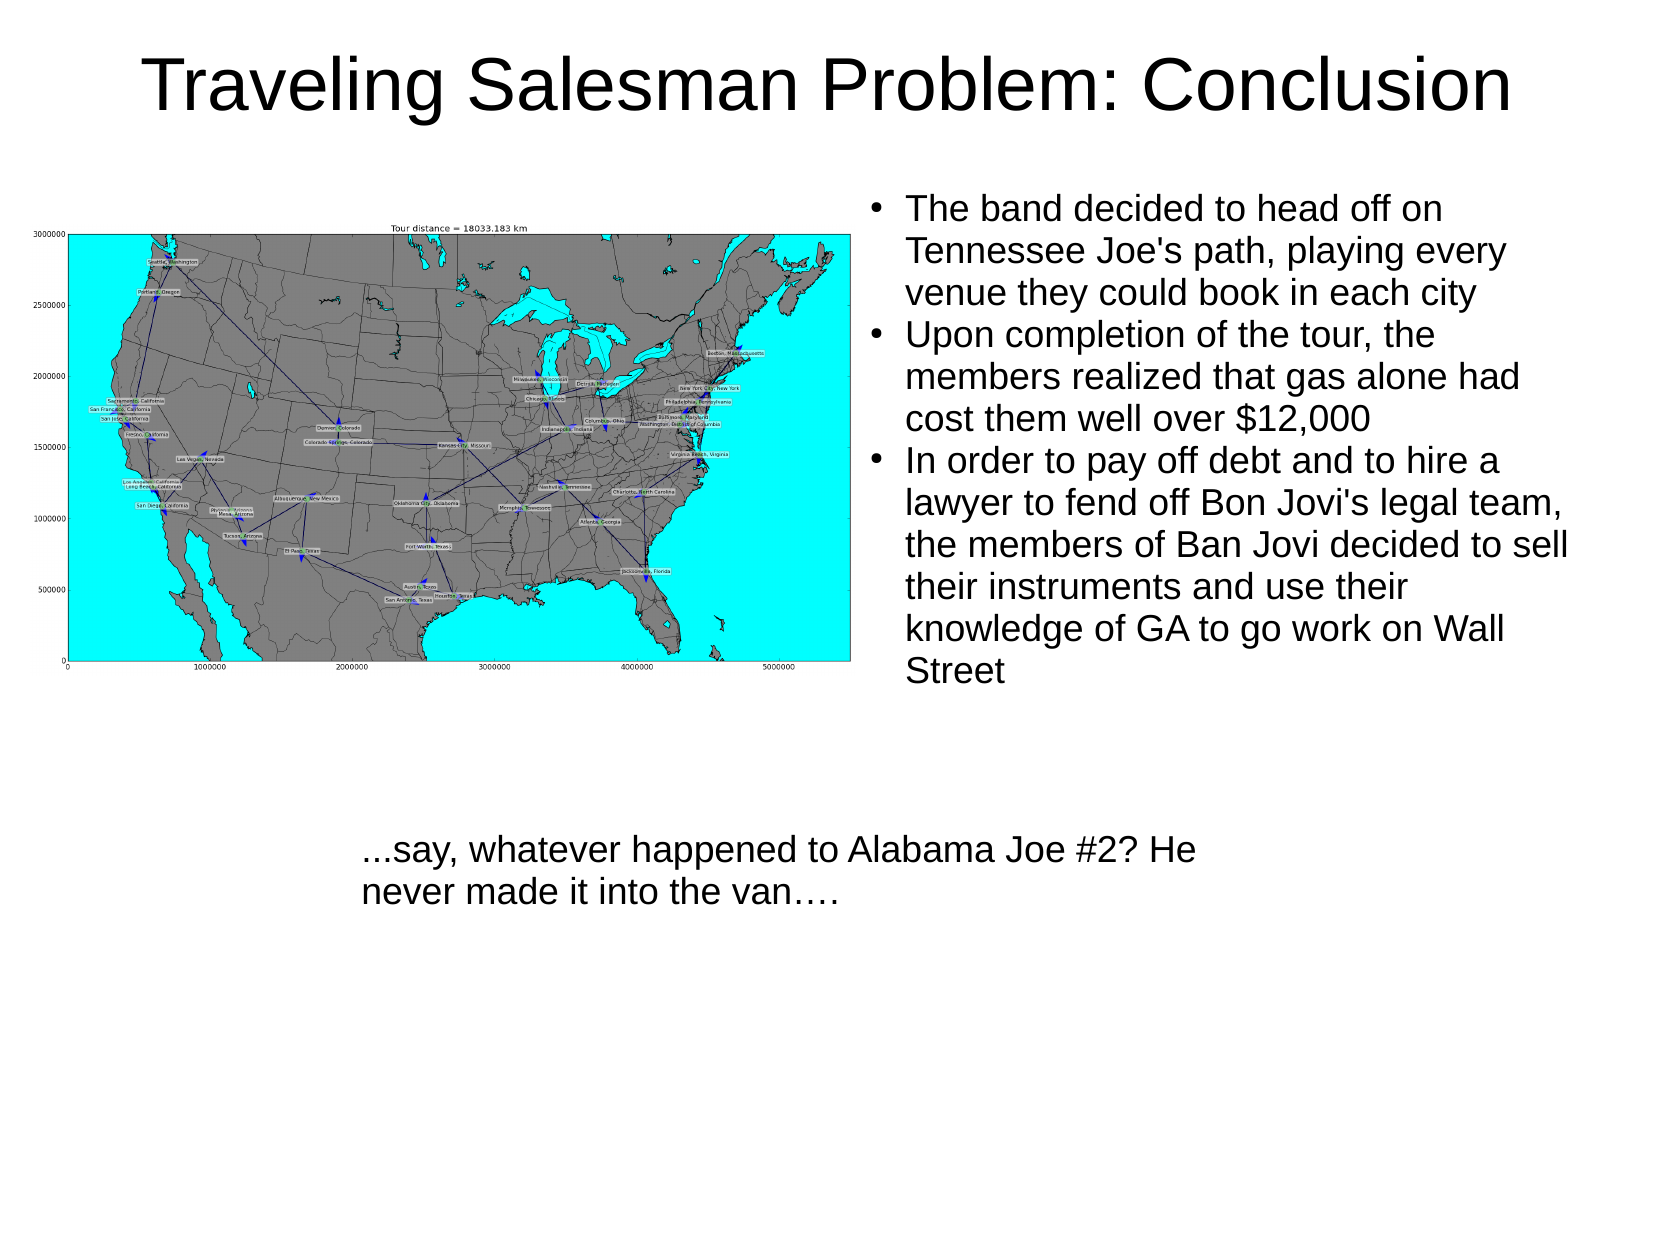

# Traveling Salesman Problem: Conclusion
The band decided to head off on Tennessee Joe's path, playing every venue they could book in each city
Upon completion of the tour, the members realized that gas alone had cost them well over $12,000
In order to pay off debt and to hire a lawyer to fend off Bon Jovi's legal team, the members of Ban Jovi decided to sell their instruments and use their knowledge of GA to go work on Wall Street
...say, whatever happened to Alabama Joe #2? He never made it into the van….